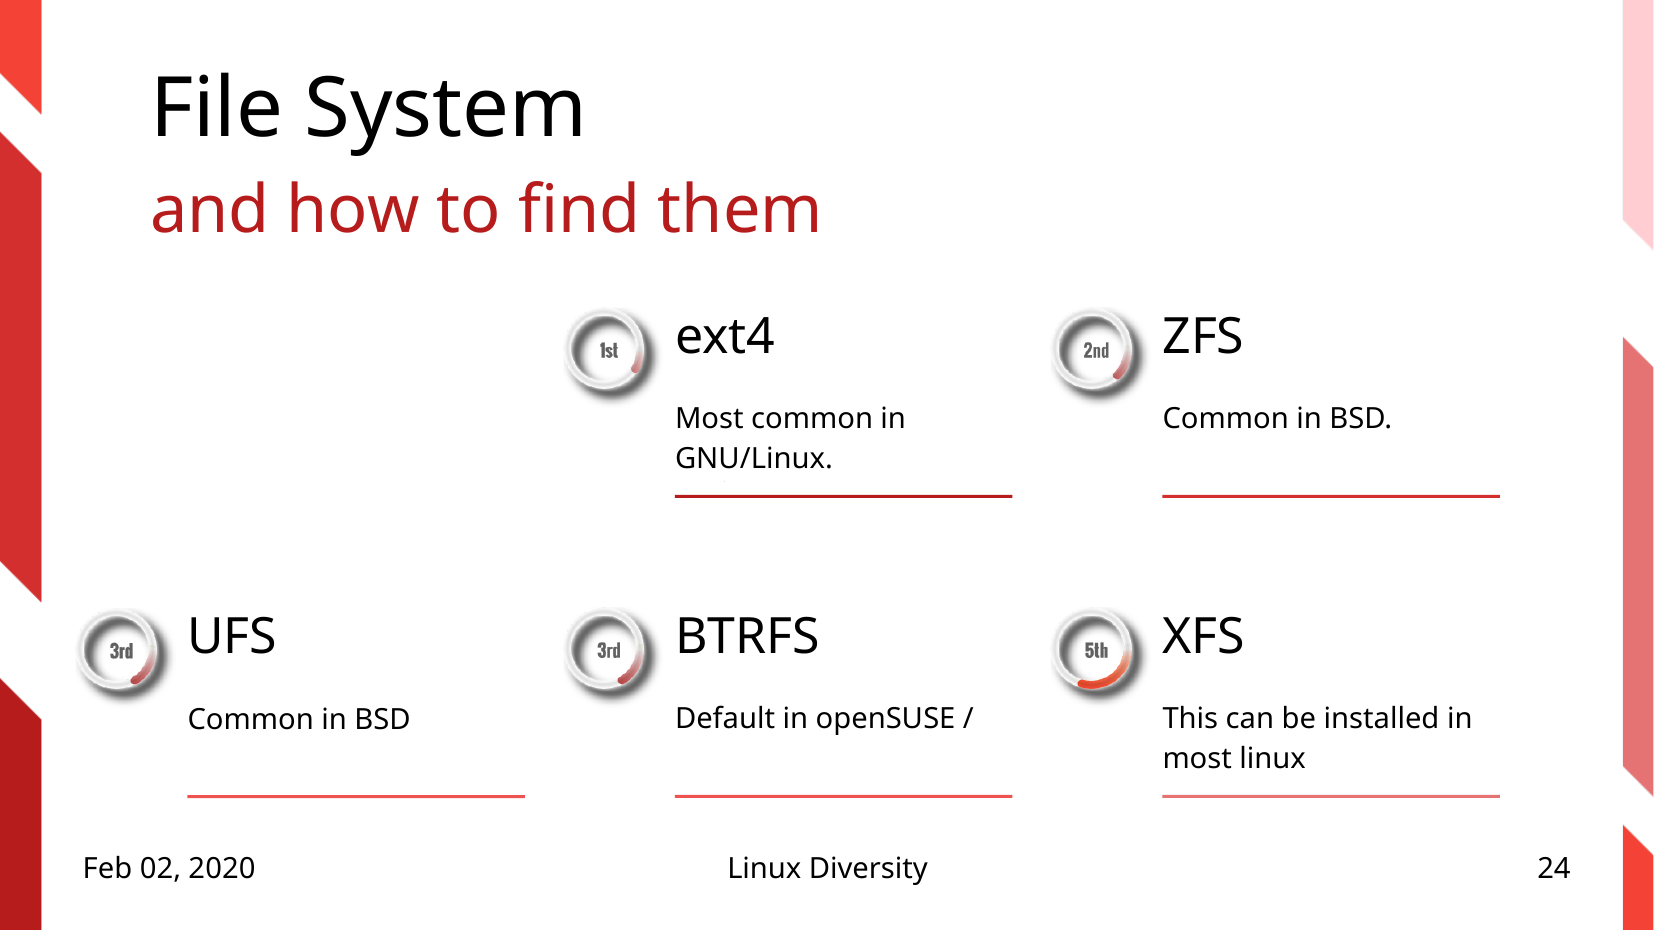

# File System and how to find them
ext4
Most common in GNU/Linux.
ZFS
Common in BSD.
BTRFS
Default in openSUSE /
XFS
This can be installed in most linux
UFS
Common in BSD
Feb 02, 2020
Linux Diversity
24